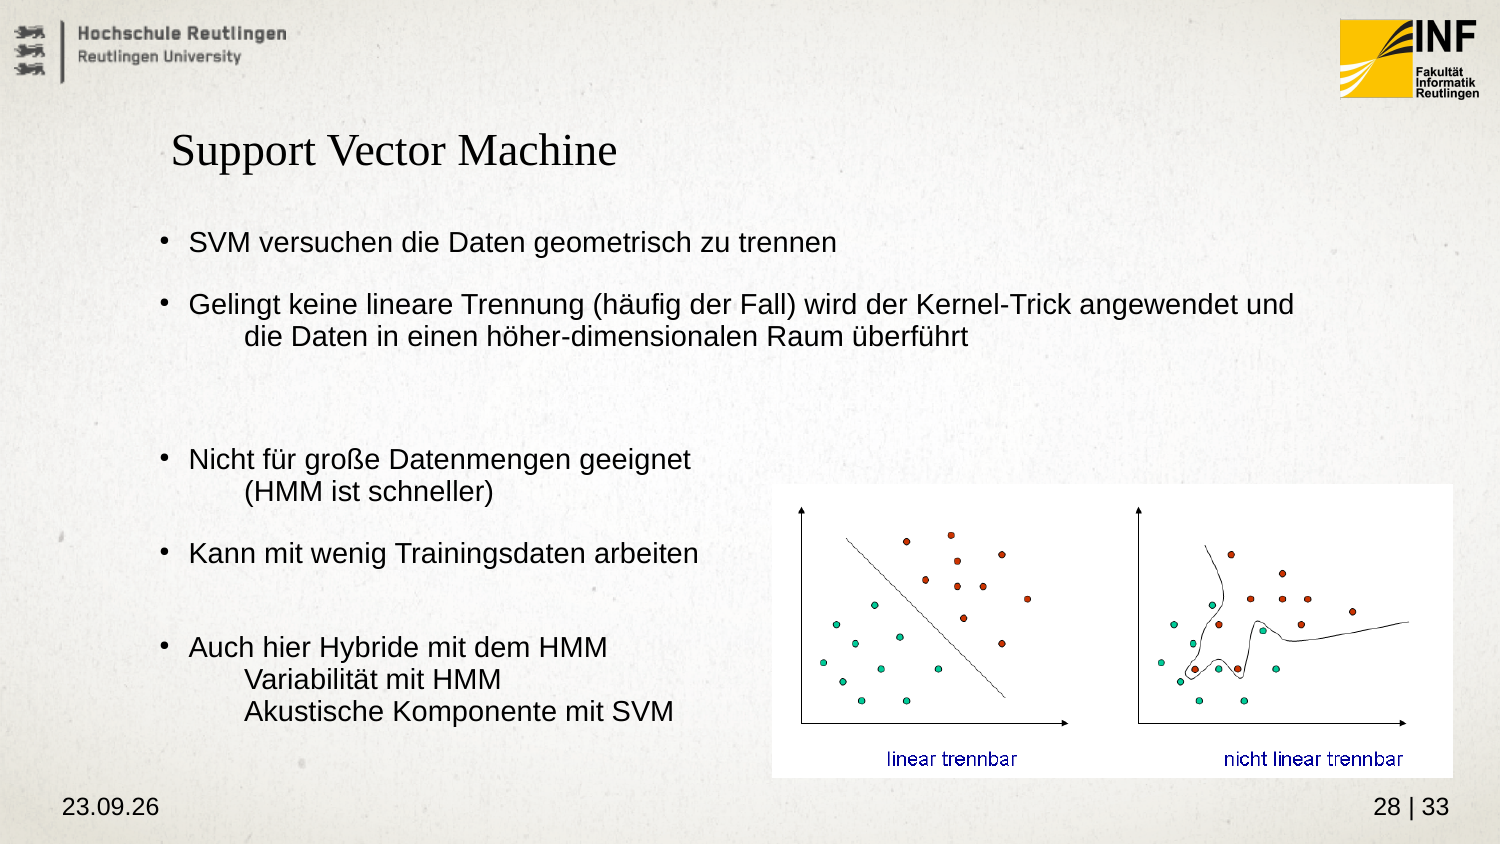

# Support Vector Machine
SVM versuchen die Daten geometrisch zu trennen
Gelingt keine lineare Trennung (häufig der Fall) wird der Kernel-Trick angewendet und
die Daten in einen höher-dimensionalen Raum überführt
Nicht für große Datenmengen geeignet
(HMM ist schneller)
Kann mit wenig Trainingsdaten arbeiten
Auch hier Hybride mit dem HMM
Variabilität mit HMM
Akustische Komponente mit SVM